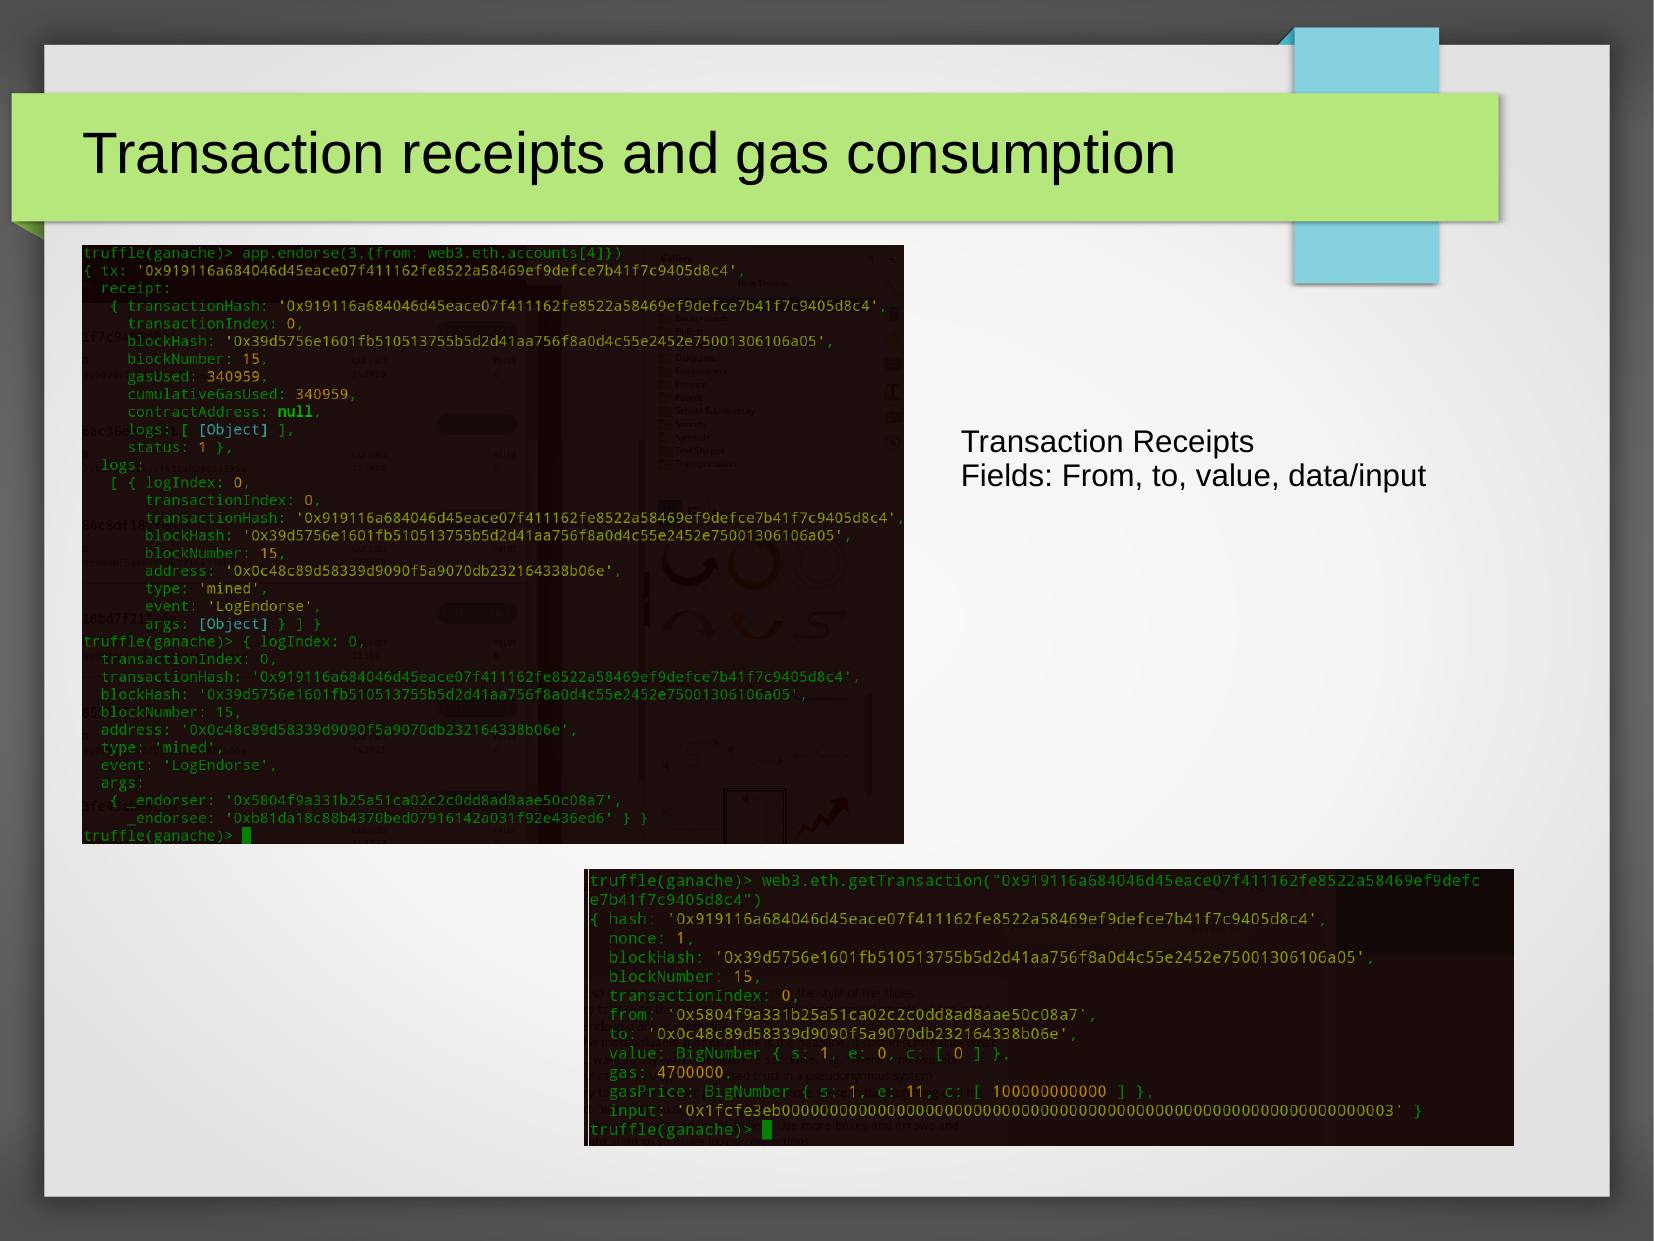

# Transaction receipts and gas consumption
Transaction Receipts
Fields: From, to, value, data/input